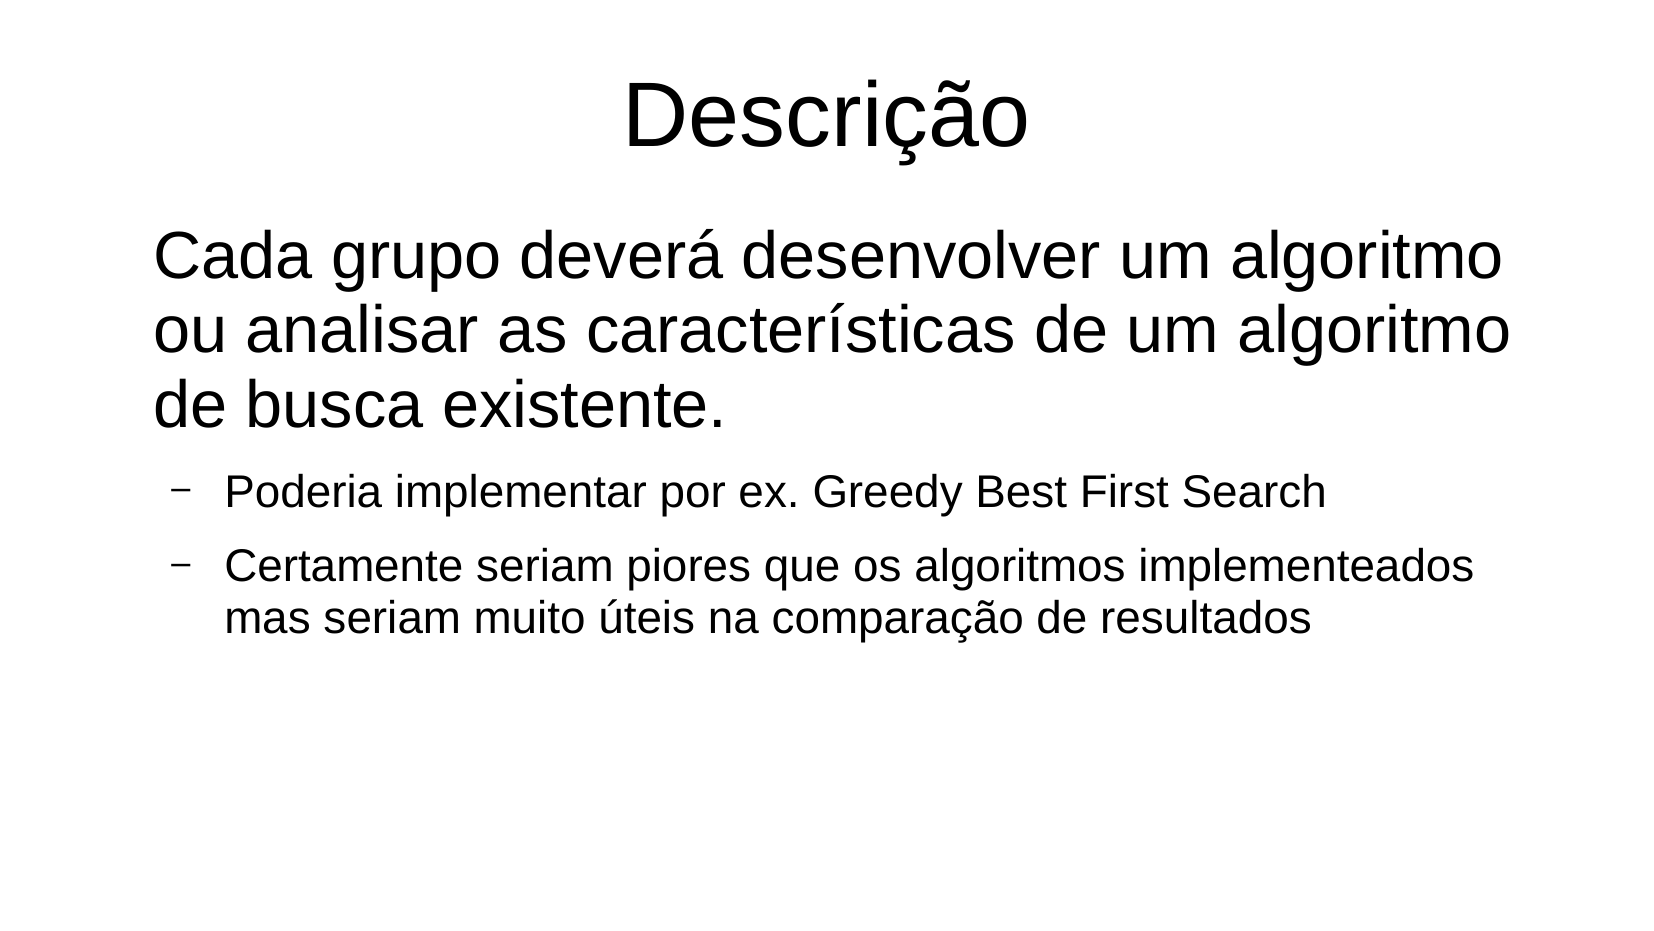

# Descrição
Cada grupo deverá desenvolver um algoritmo ou analisar as características de um algoritmo de busca existente.
Poderia implementar por ex. Greedy Best First Search
Certamente seriam piores que os algoritmos implementeados mas seriam muito úteis na comparação de resultados